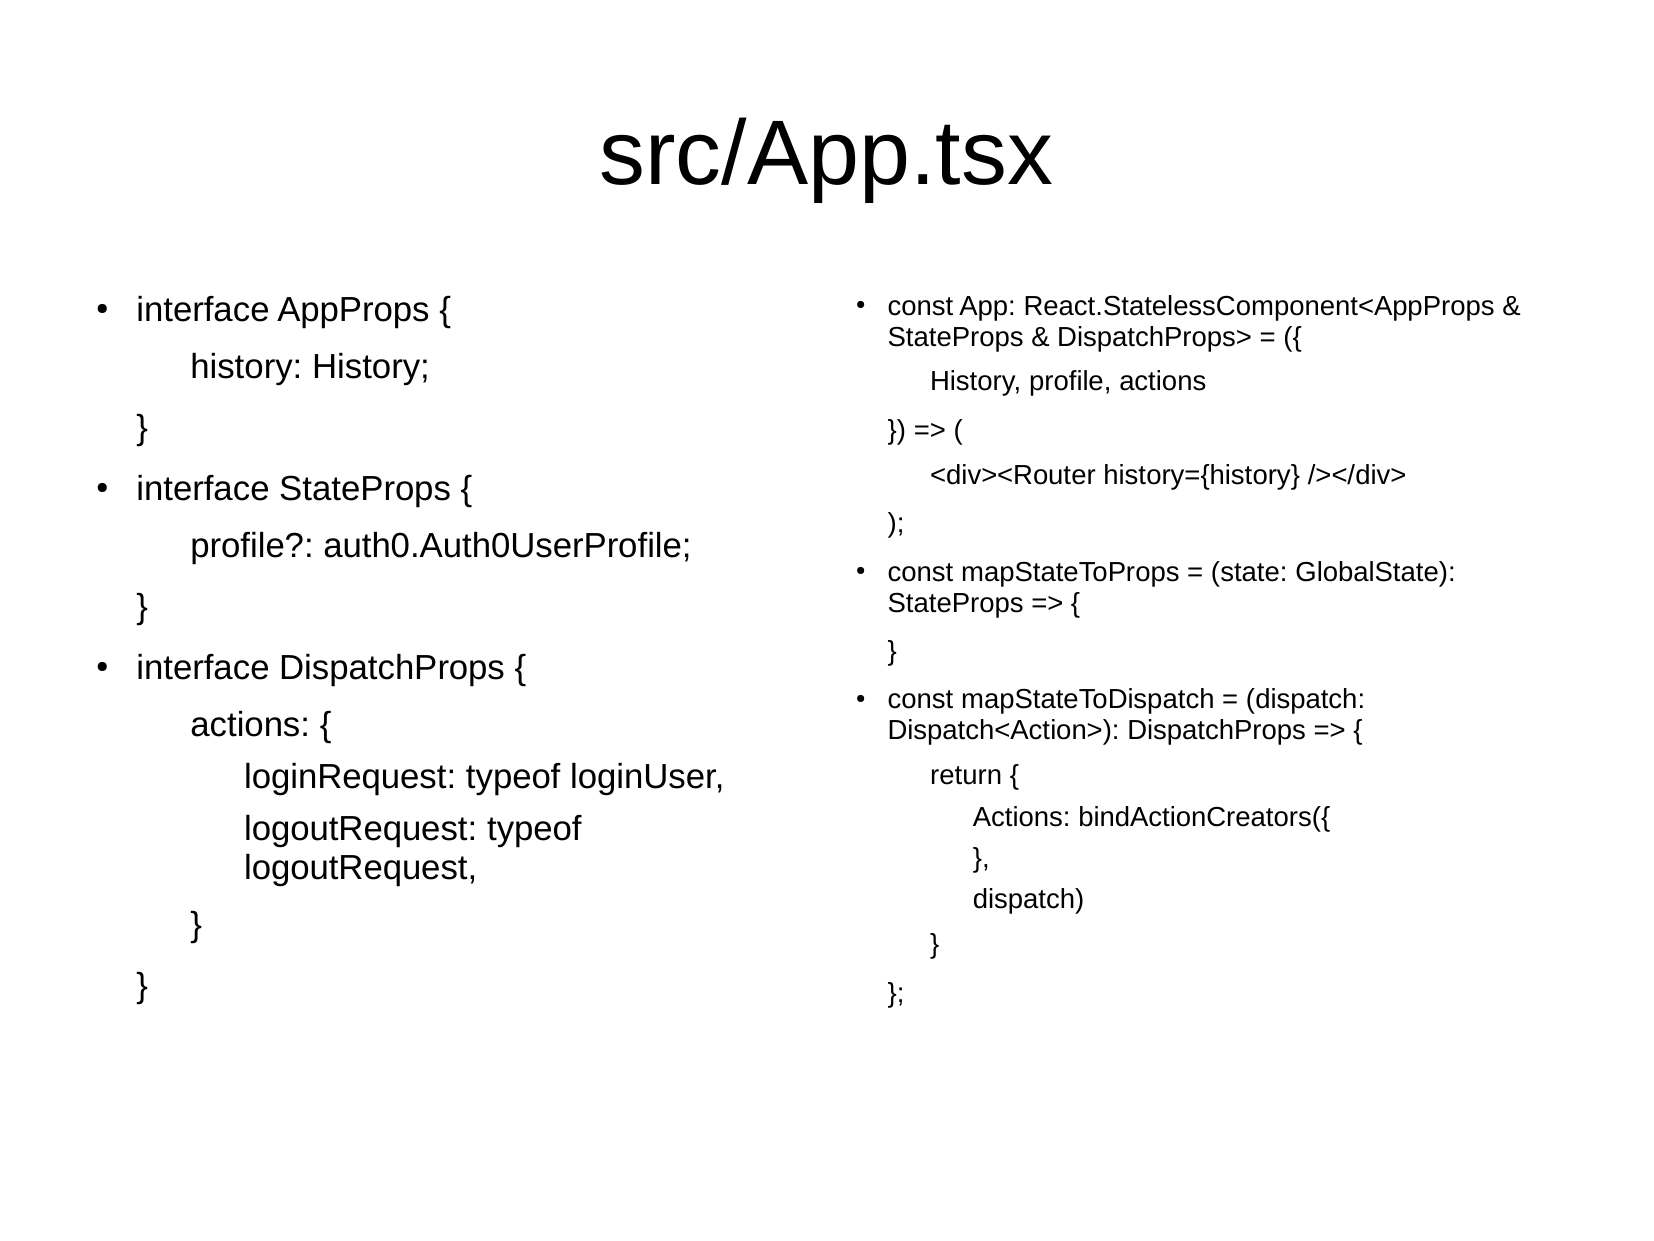

# src/App.tsx
interface AppProps {
history: History;
}
interface StateProps {
profile?: auth0.Auth0UserProfile;
}
interface DispatchProps {
actions: {
loginRequest: typeof loginUser,
logoutRequest: typeof logoutRequest,
}
}
const App: React.StatelessComponent<AppProps & StateProps & DispatchProps> = ({
History, profile, actions
}) => (
<div><Router history={history} /></div>
);
const mapStateToProps = (state: GlobalState): StateProps => {
}
const mapStateToDispatch = (dispatch: Dispatch<Action>): DispatchProps => {
return {
Actions: bindActionCreators({
},
dispatch)
}
};